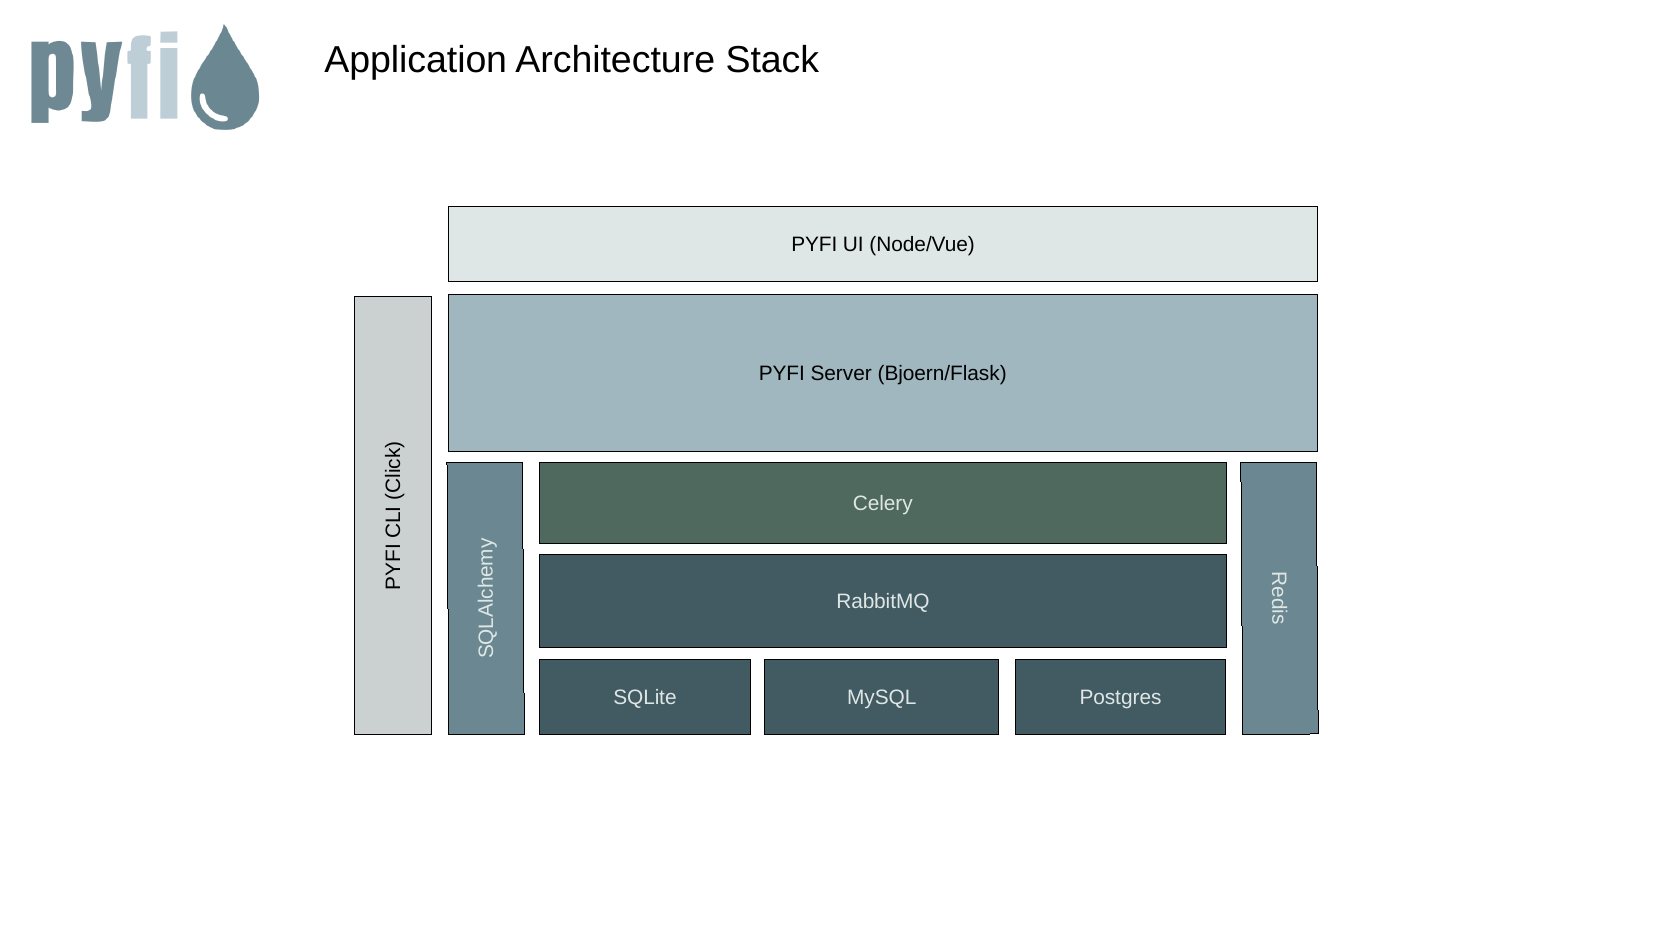

Application Architecture Stack
PYFI UI (Node/Vue)
PYFI Server (Bjoern/Flask)
Celery
PYFI CLI (Click)
RabbitMQ
Redis
SQLAlchemy
SQLite
MySQL
Postgres